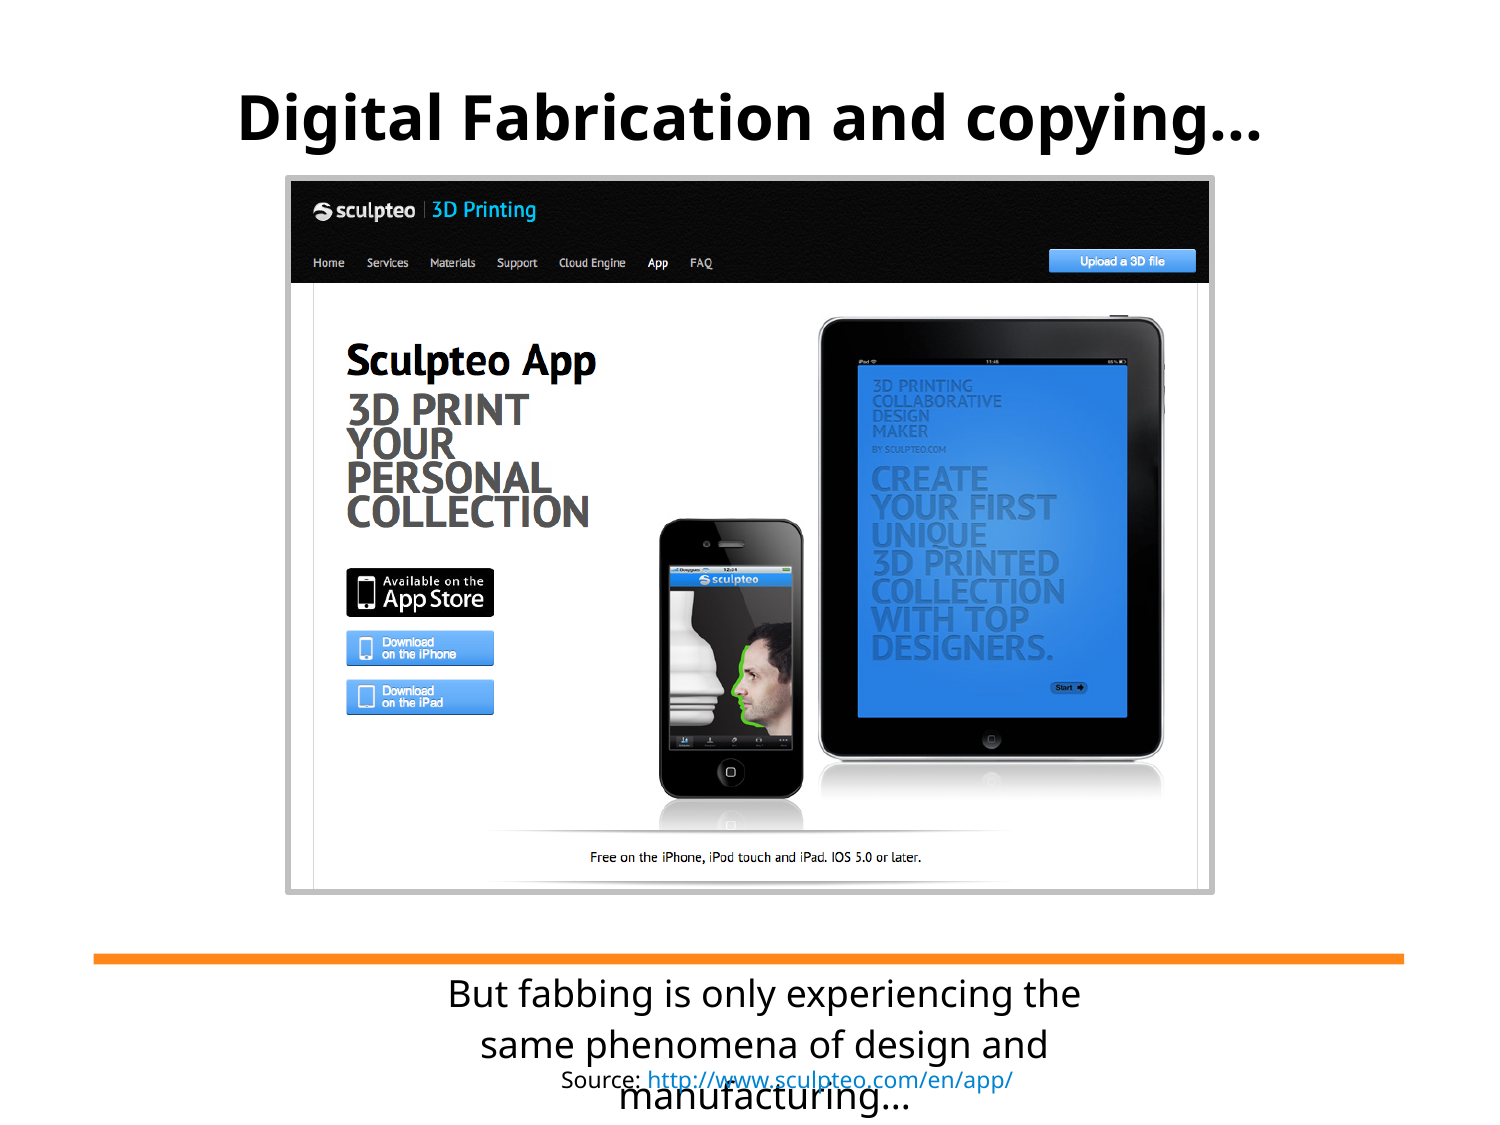

# Digital Fabrication and copying...
But fabbing is only experiencing the same phenomena of design and manufacturing...
Source: http://www.sculpteo.com/en/app/